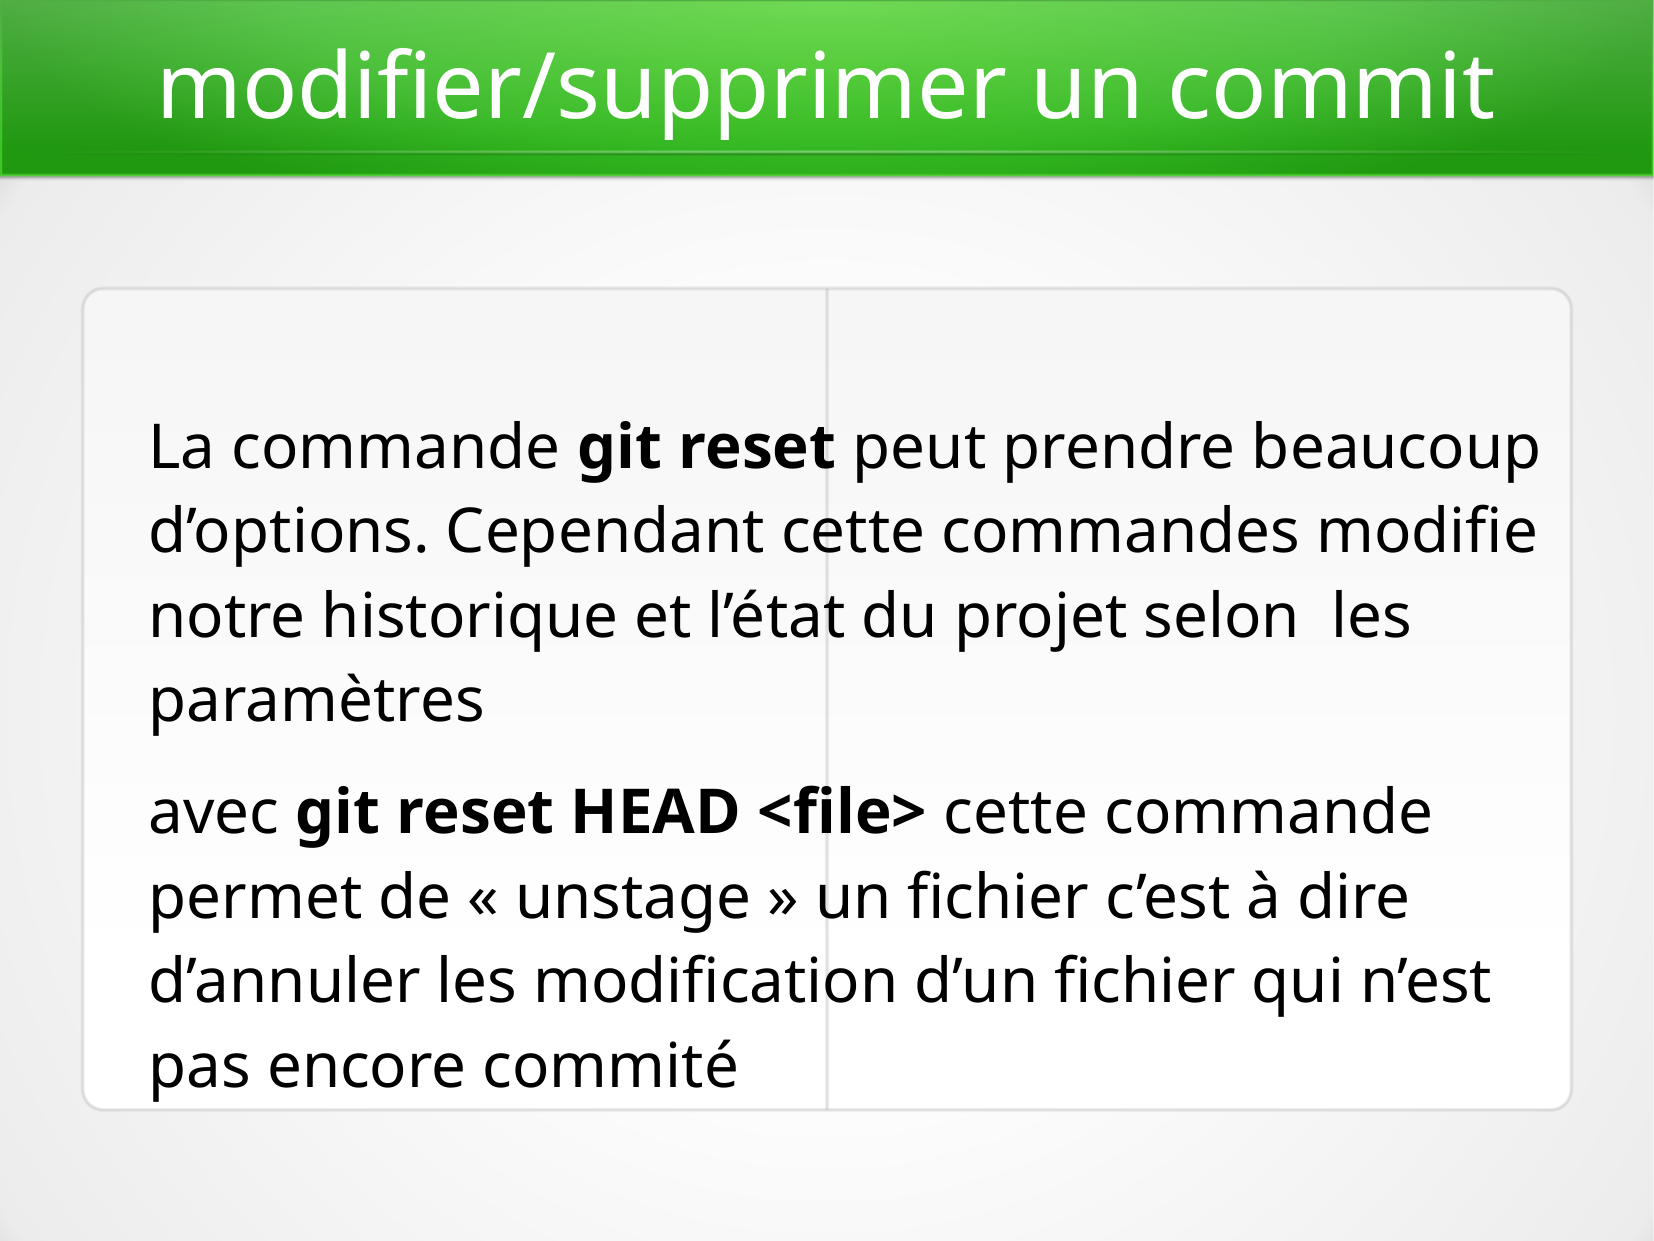

# modifier/supprimer un commit
La commande git reset peut prendre beaucoup d’options. Cependant cette commandes modifie notre historique et l’état du projet selon les paramètres
avec git reset HEAD <file> cette commande permet de « unstage » un fichier c’est à dire d’annuler les modification d’un fichier qui n’est pas encore commité